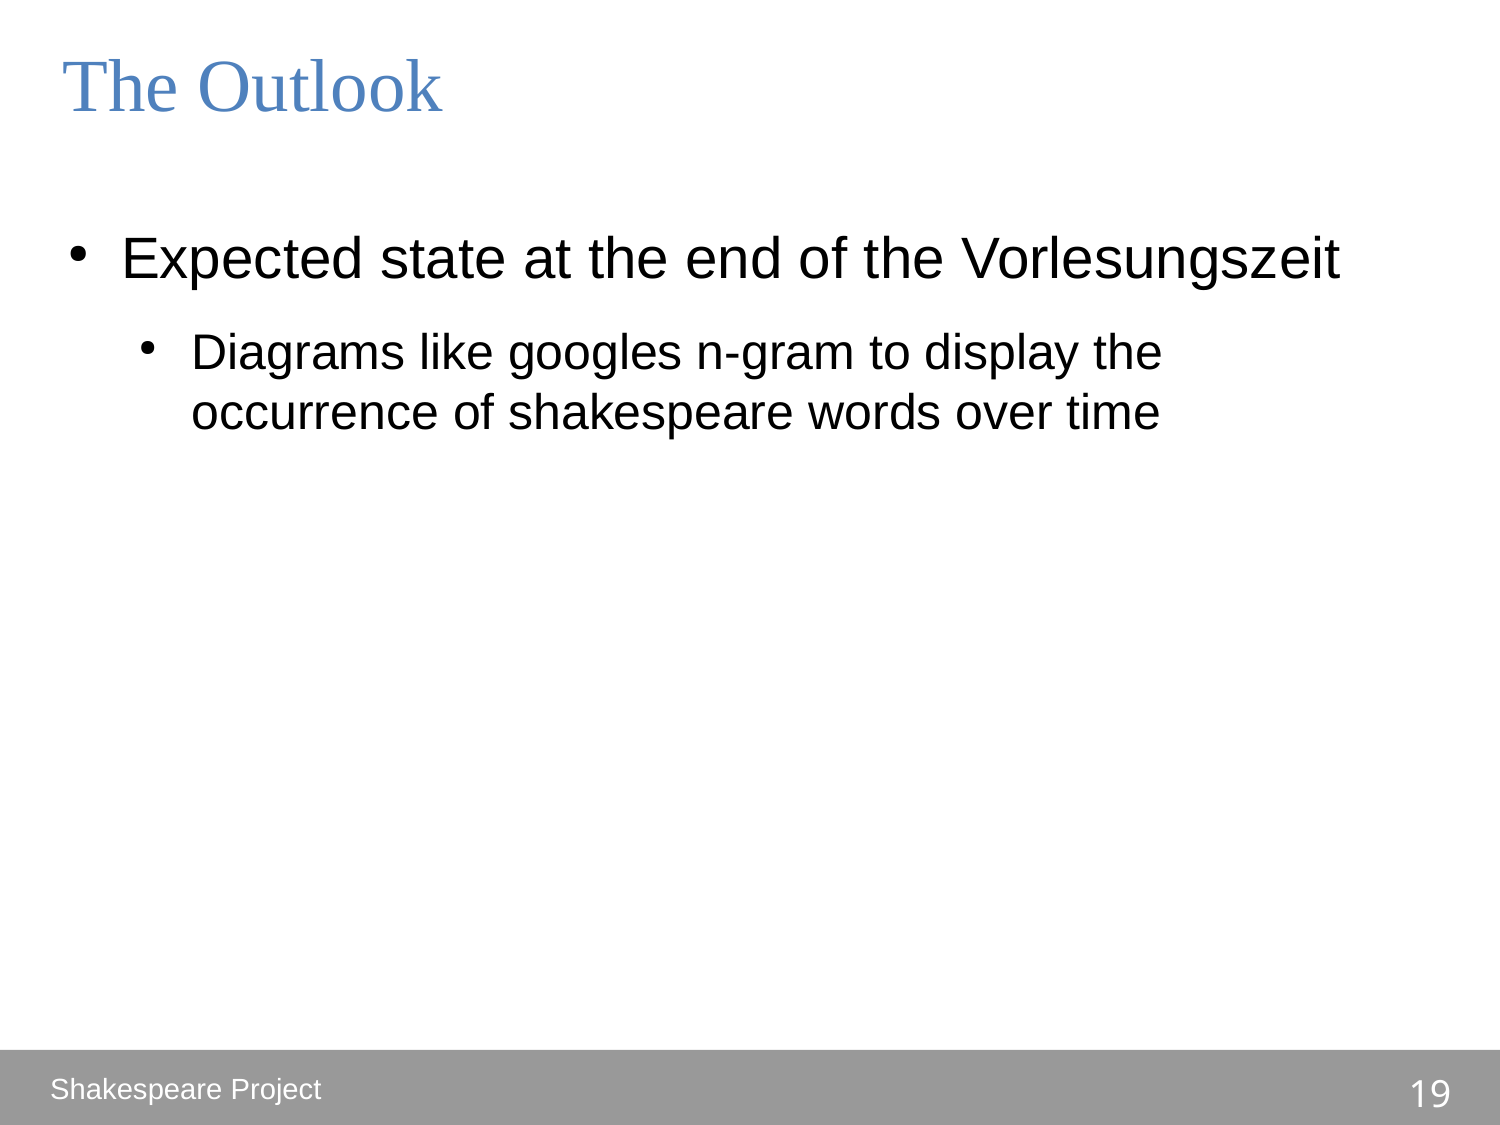

# The Outlook
Expected state at the end of the Vorlesungszeit
Diagrams like googles n-gram to display the occurrence of shakespeare words over time
Shakespeare Project